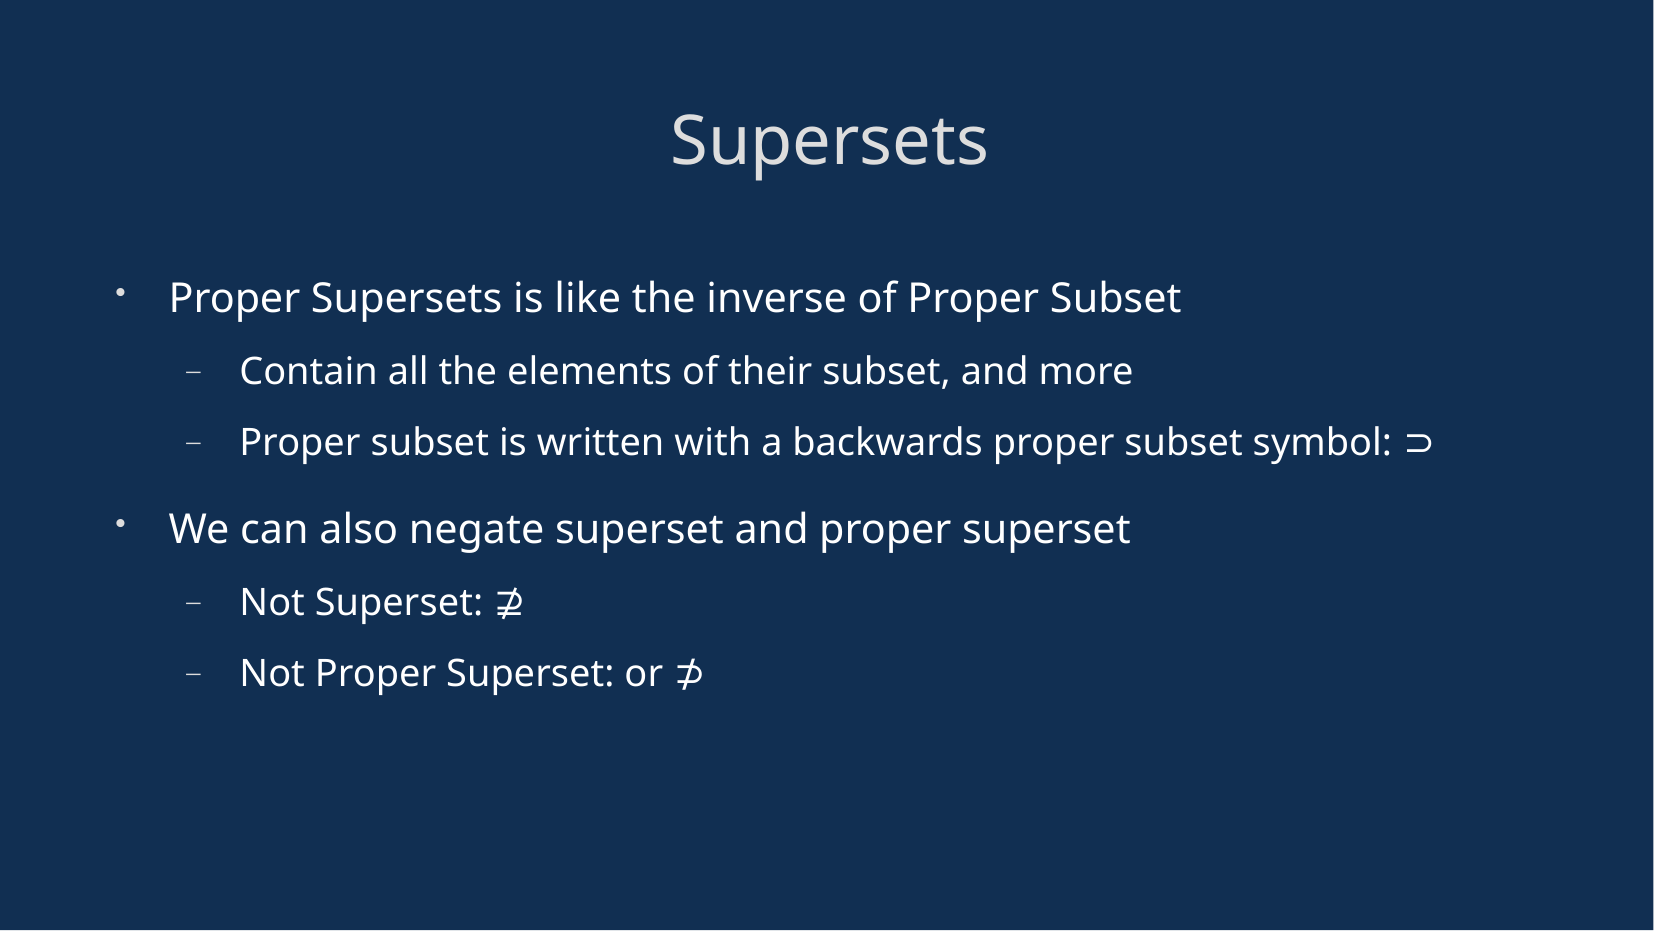

# Supersets
Proper Supersets is like the inverse of Proper Subset
Contain all the elements of their subset, and more
Proper subset is written with a backwards proper subset symbol: ⊃
We can also negate superset and proper superset
Not Superset: ⊉
Not Proper Superset: or ⊅